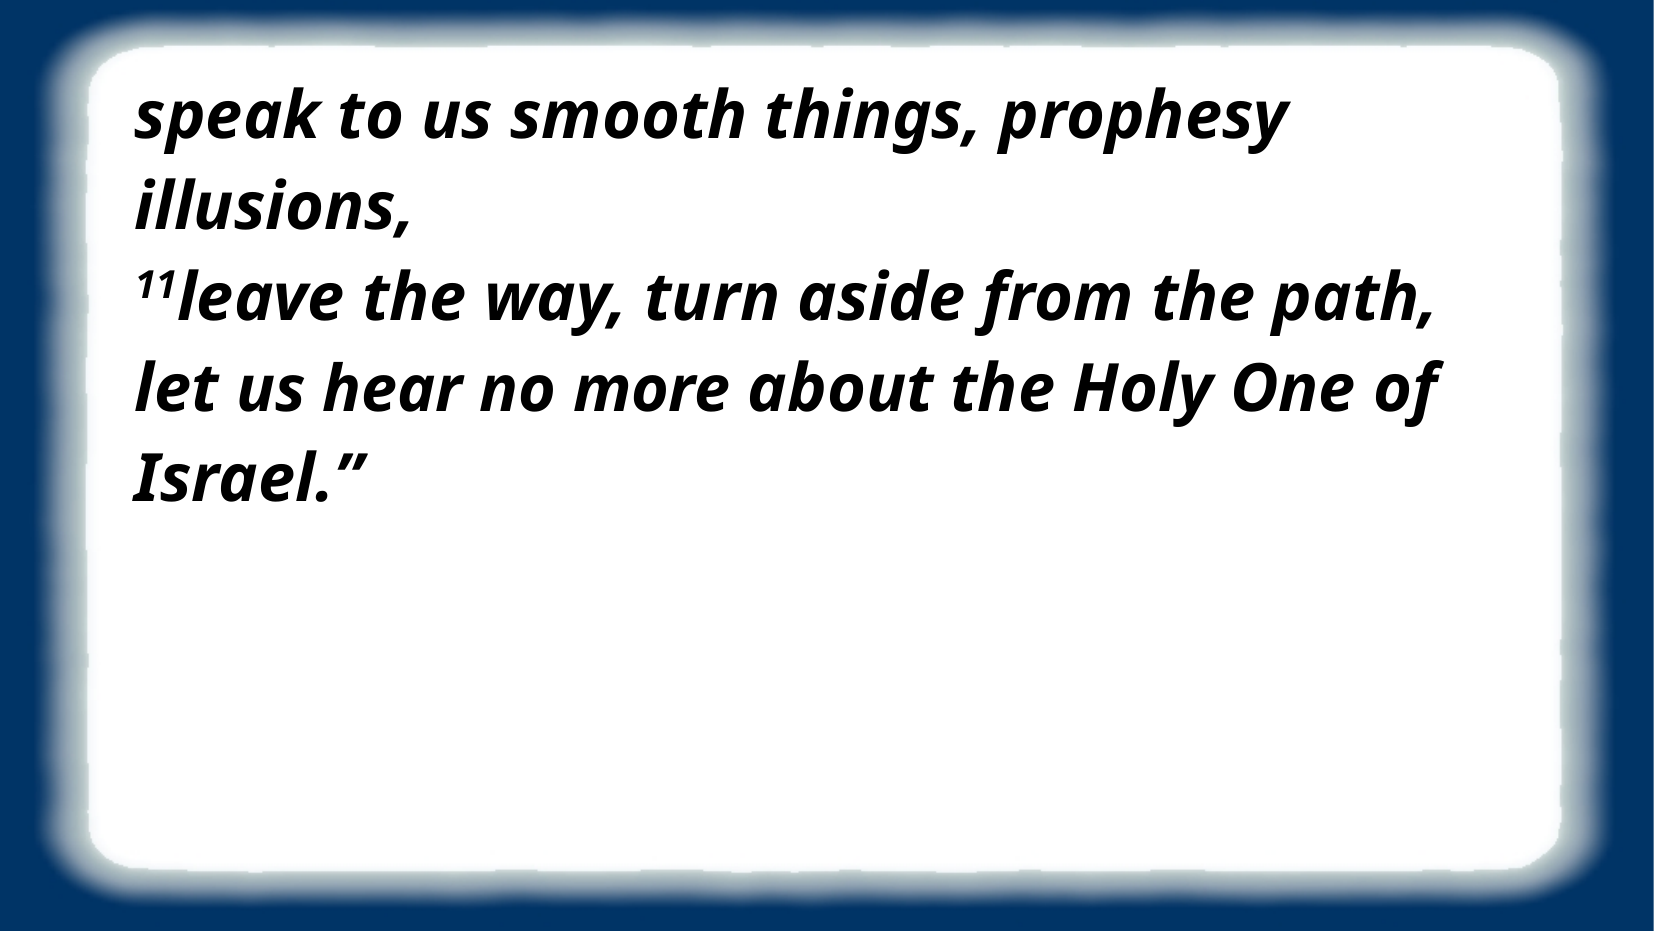

speak to us smooth things, prophesy illusions,
11leave the way, turn aside from the path, let us hear no more about the Holy One of Israel.”